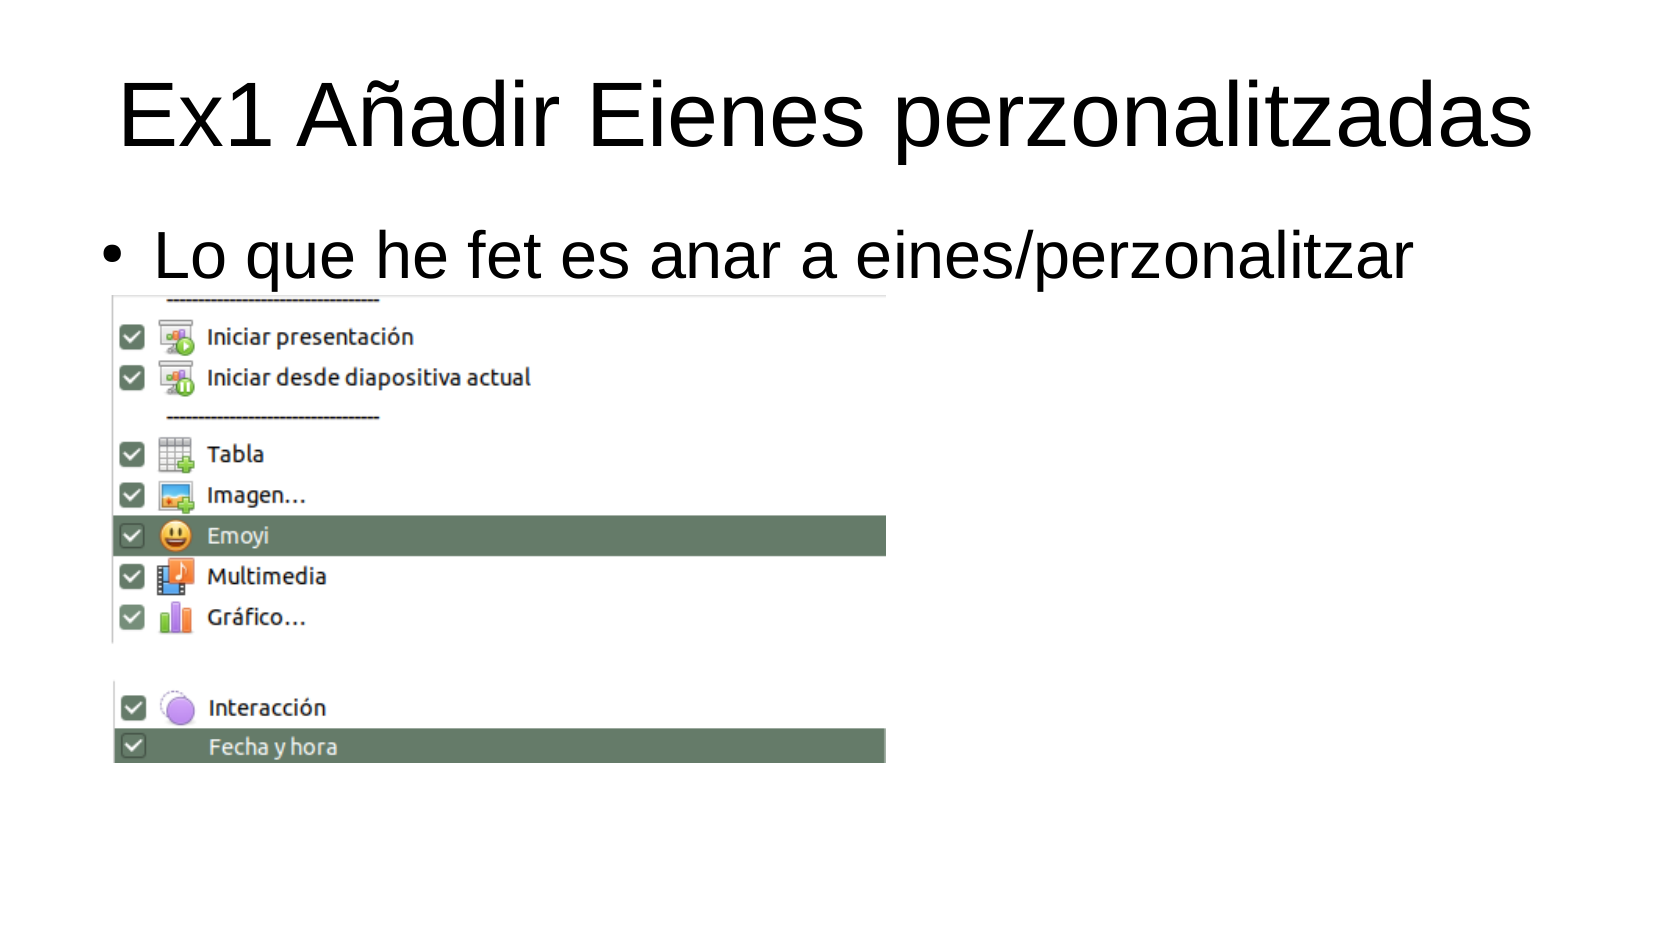

# Ex1 Añadir Eienes perzonalitzadas
Lo que he fet es anar a eines/perzonalitzar